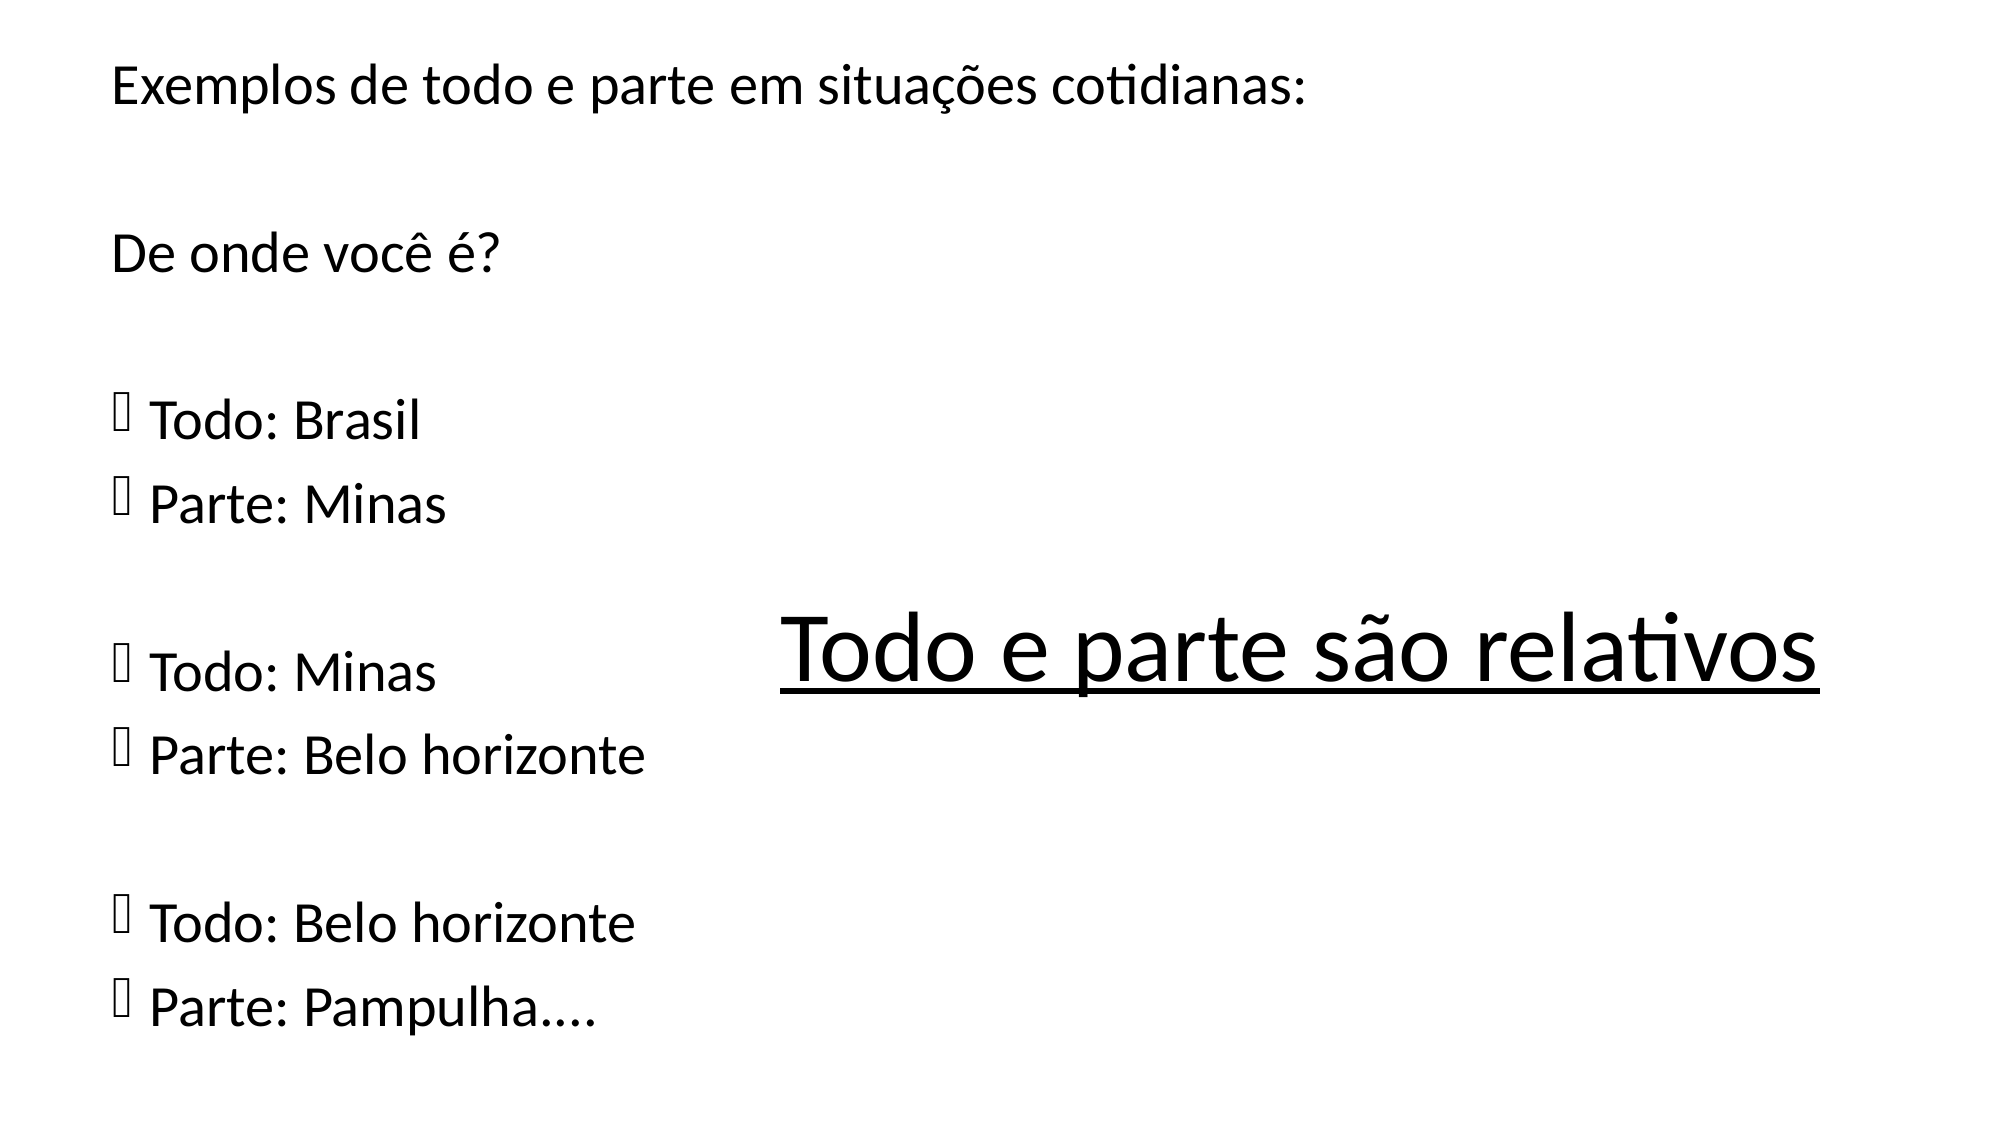

# Exemplos de todo e parte em situações cotidianas:
De onde você é?
Todo: Brasil
Parte: Minas
Todo: Minas
Parte: Belo horizonte
Todo: Belo horizonte
Parte: Pampulha....
Todo e parte são relativos